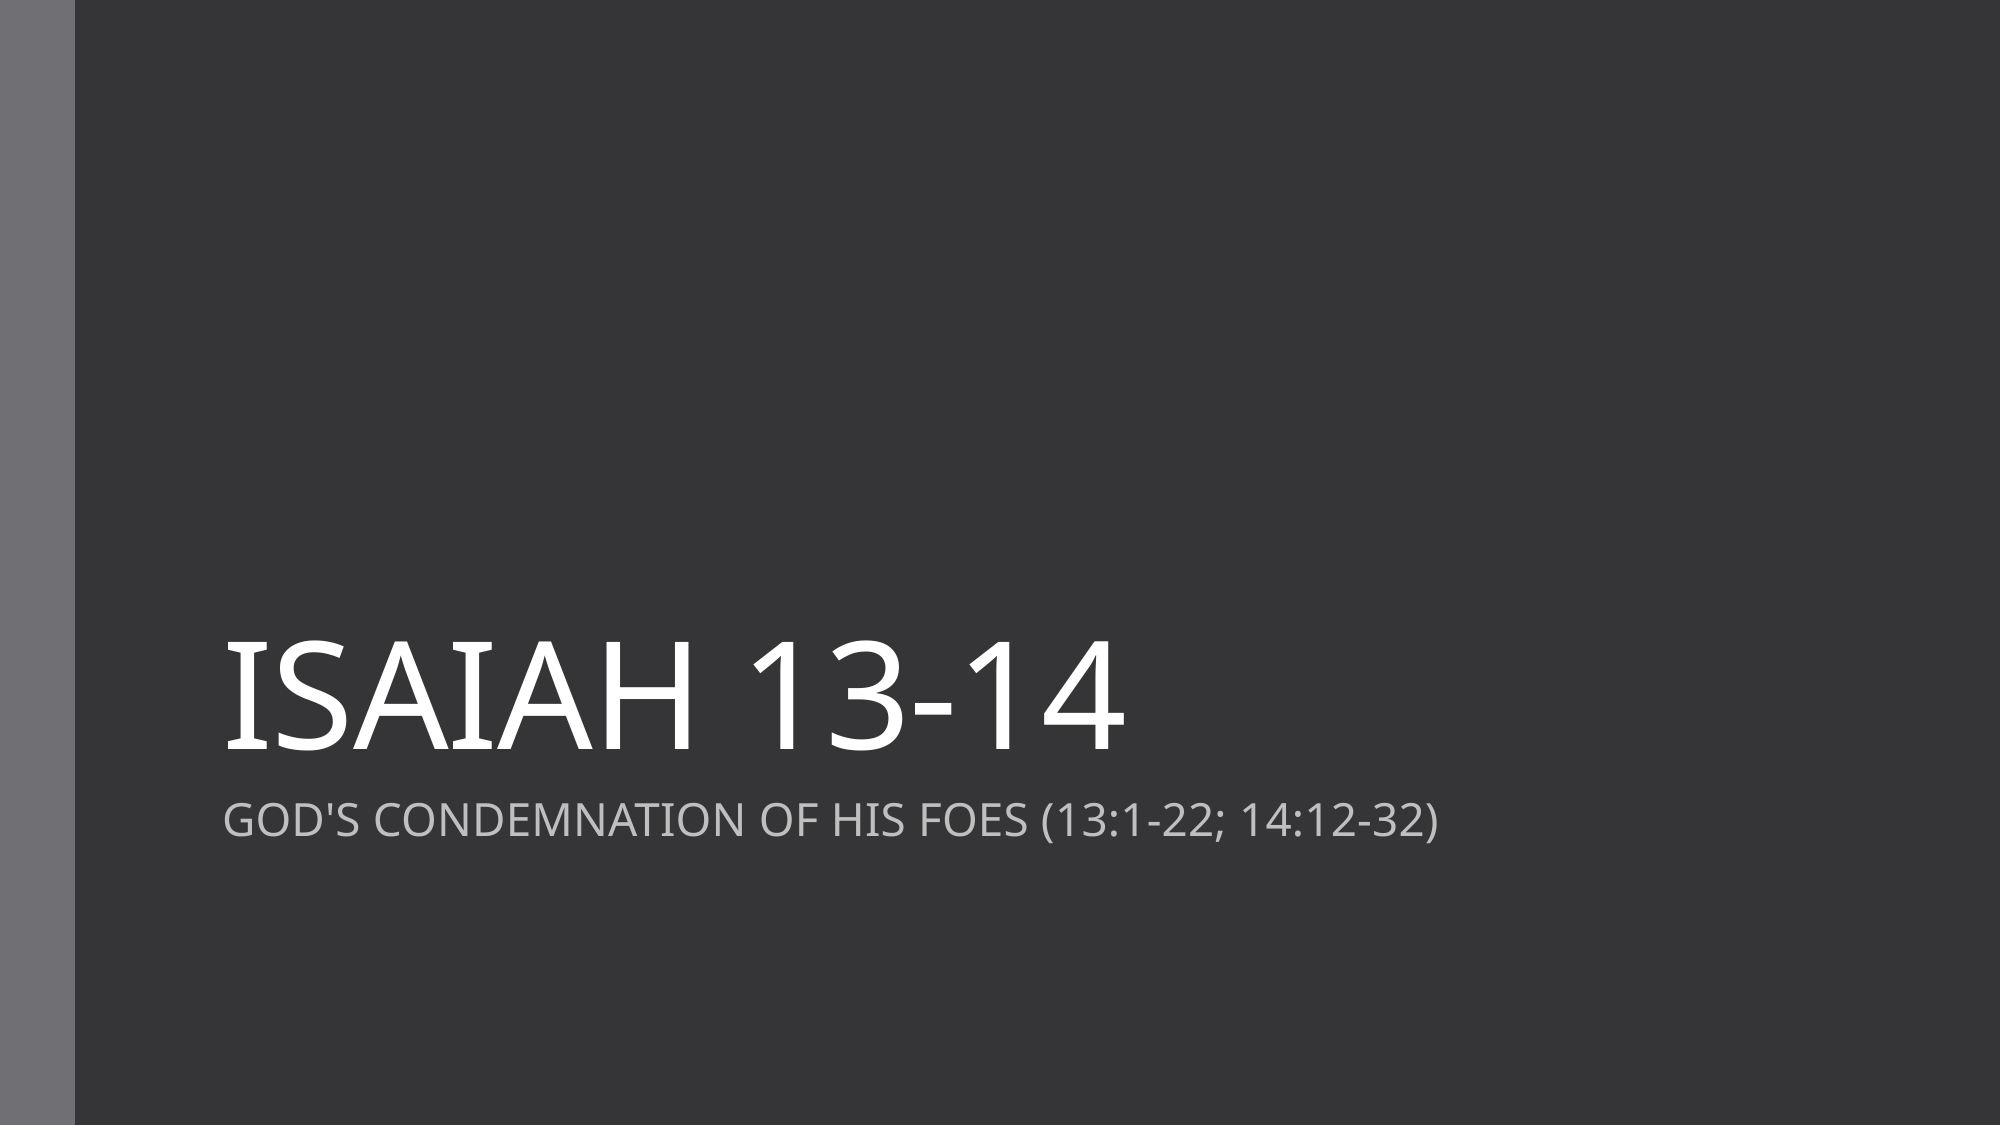

# ISAIAH 13-14
GOD'S CONDEMNATION OF HIS FOES (13:1-22; 14:12-32)